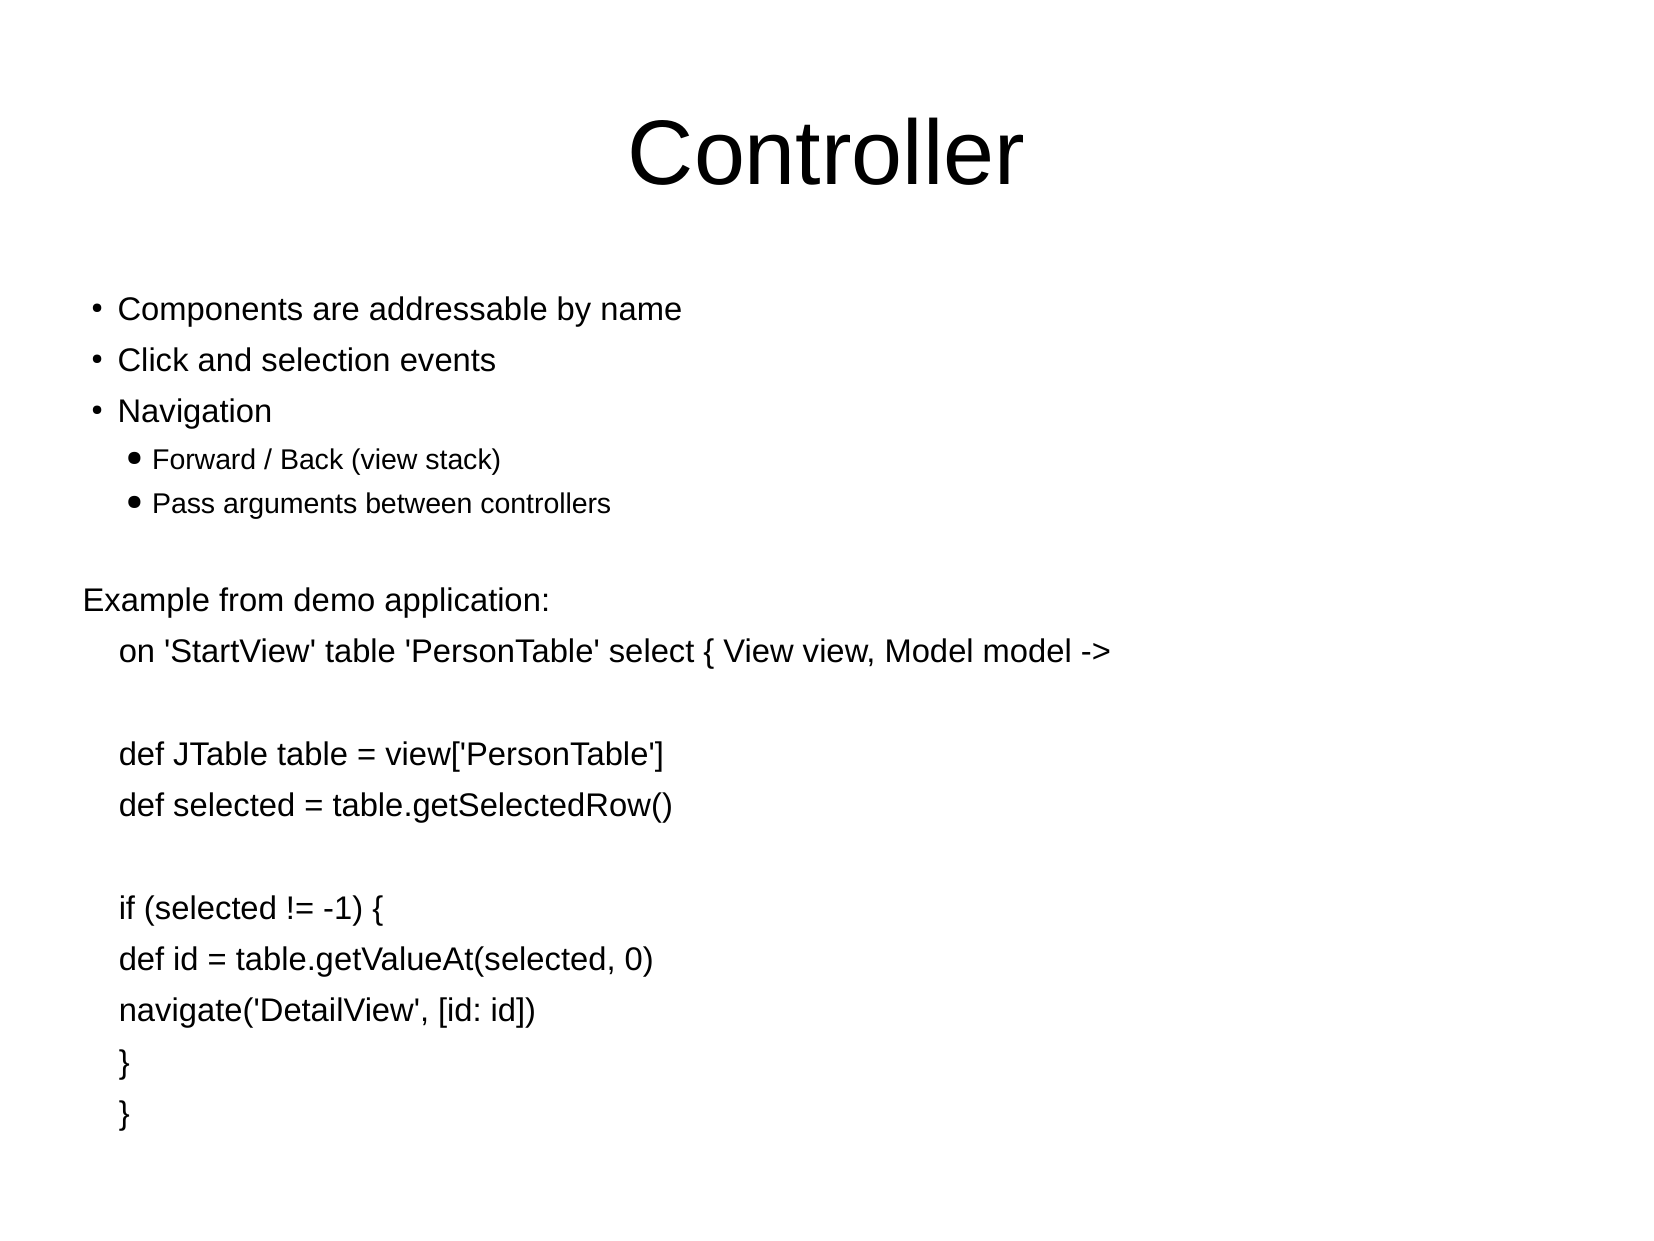

# Controller
Components are addressable by name
Click and selection events
Navigation
Forward / Back (view stack)
Pass arguments between controllers
Example from demo application:
	on 'StartView' table 'PersonTable' select { View view, Model model ->
			def JTable table = view['PersonTable']
			def selected = table.getSelectedRow()
			if (selected != -1) {
				def id = table.getValueAt(selected, 0)
				navigate('DetailView', [id: id])
			}
		}